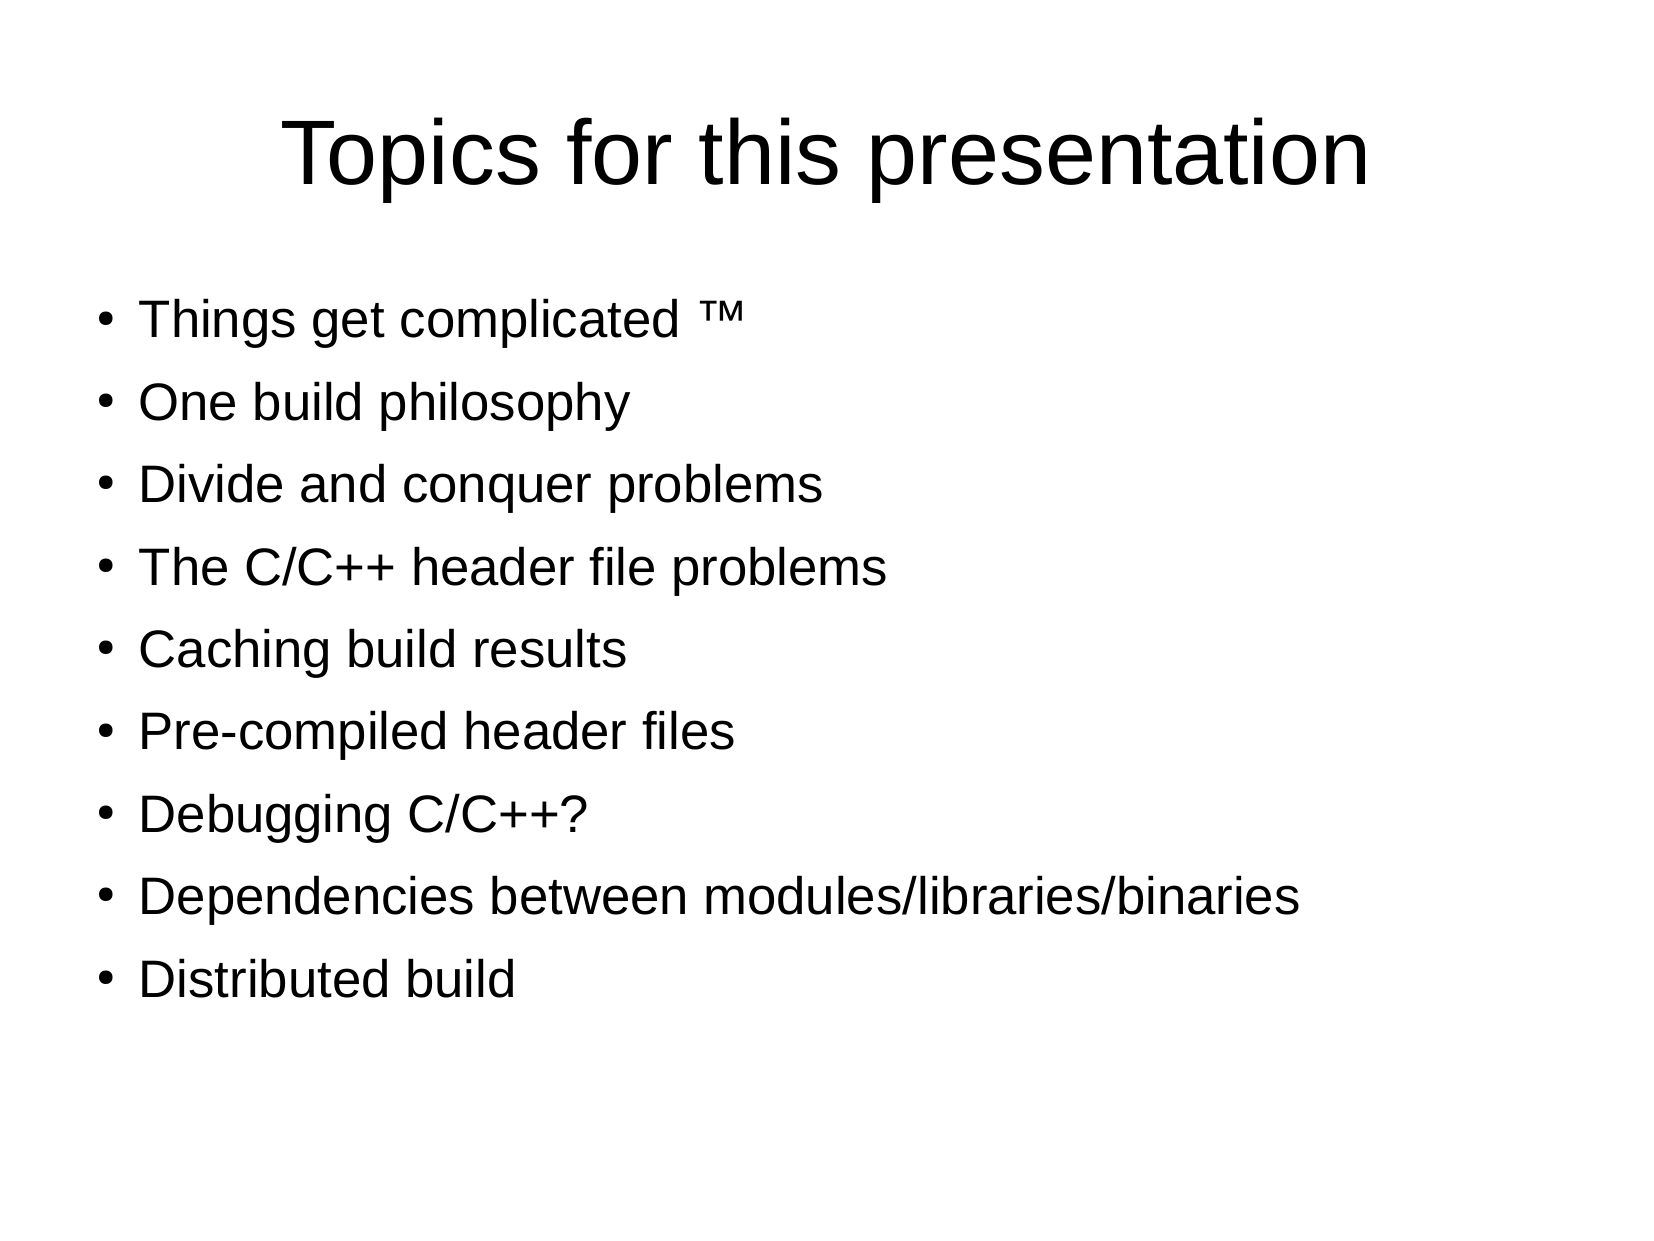

# Topics for this presentation
Things get complicated ™
One build philosophy
Divide and conquer problems
The C/C++ header file problems
Caching build results
Pre-compiled header files
Debugging C/C++?
Dependencies between modules/libraries/binaries
Distributed build